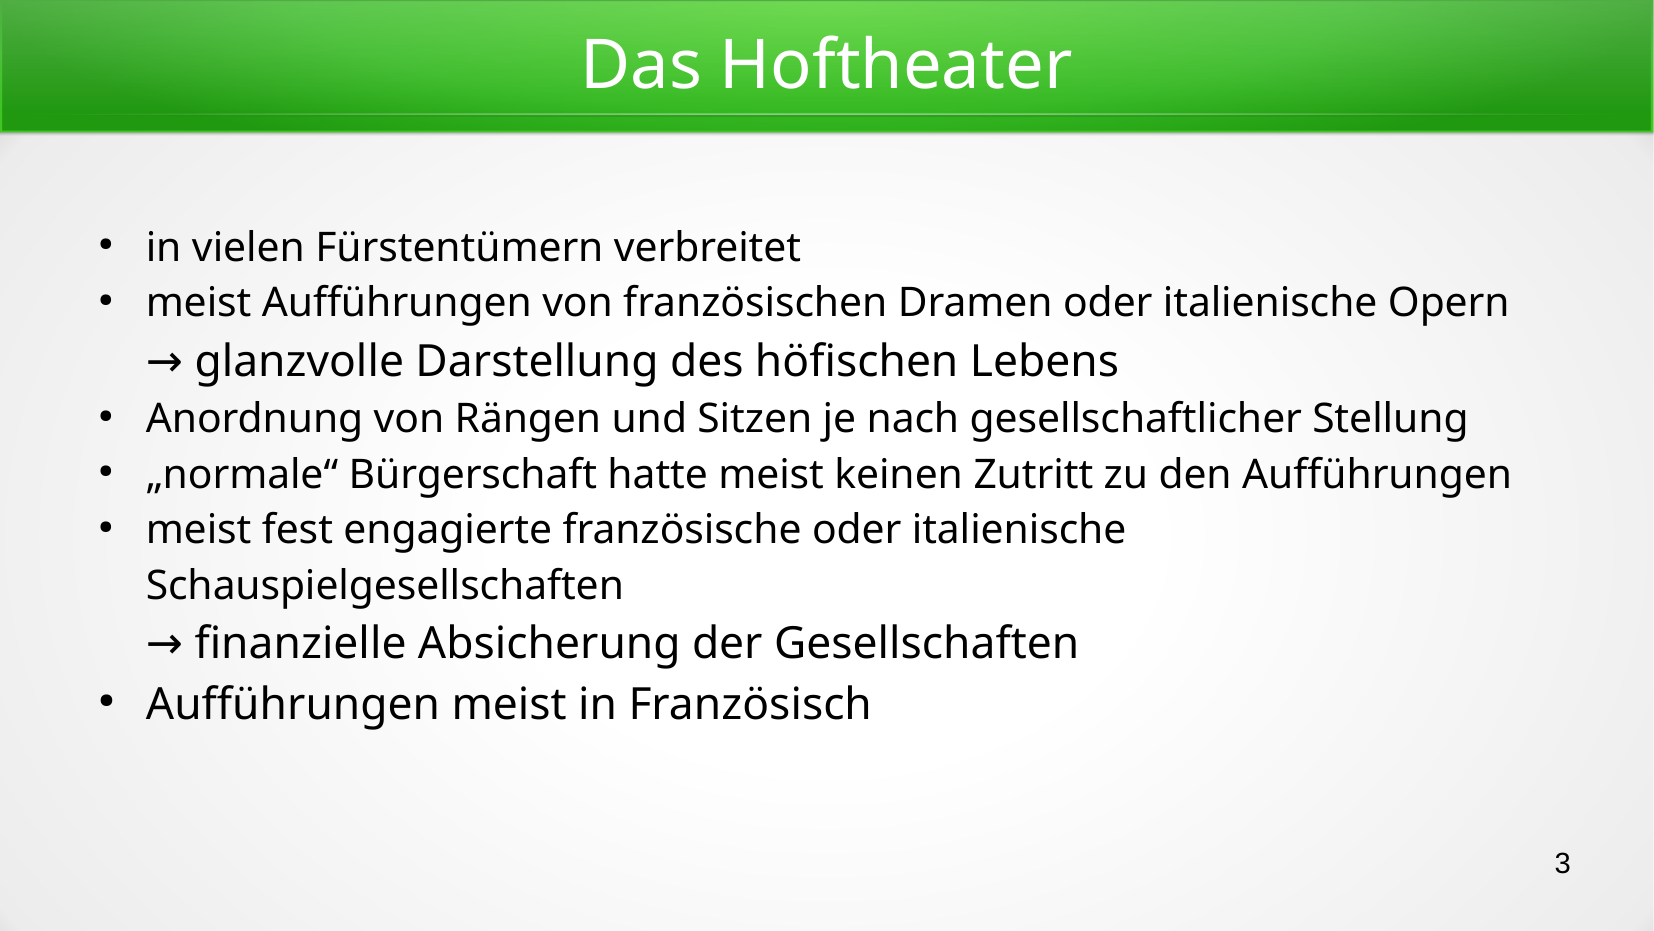

# Das Hoftheater
in vielen Fürstentümern verbreitet
meist Aufführungen von französischen Dramen oder italienische Opern
→ glanzvolle Darstellung des höfischen Lebens
Anordnung von Rängen und Sitzen je nach gesellschaftlicher Stellung
„normale“ Bürgerschaft hatte meist keinen Zutritt zu den Aufführungen
meist fest engagierte französische oder italienische Schauspielgesellschaften
→ finanzielle Absicherung der Gesellschaften
Aufführungen meist in Französisch
3